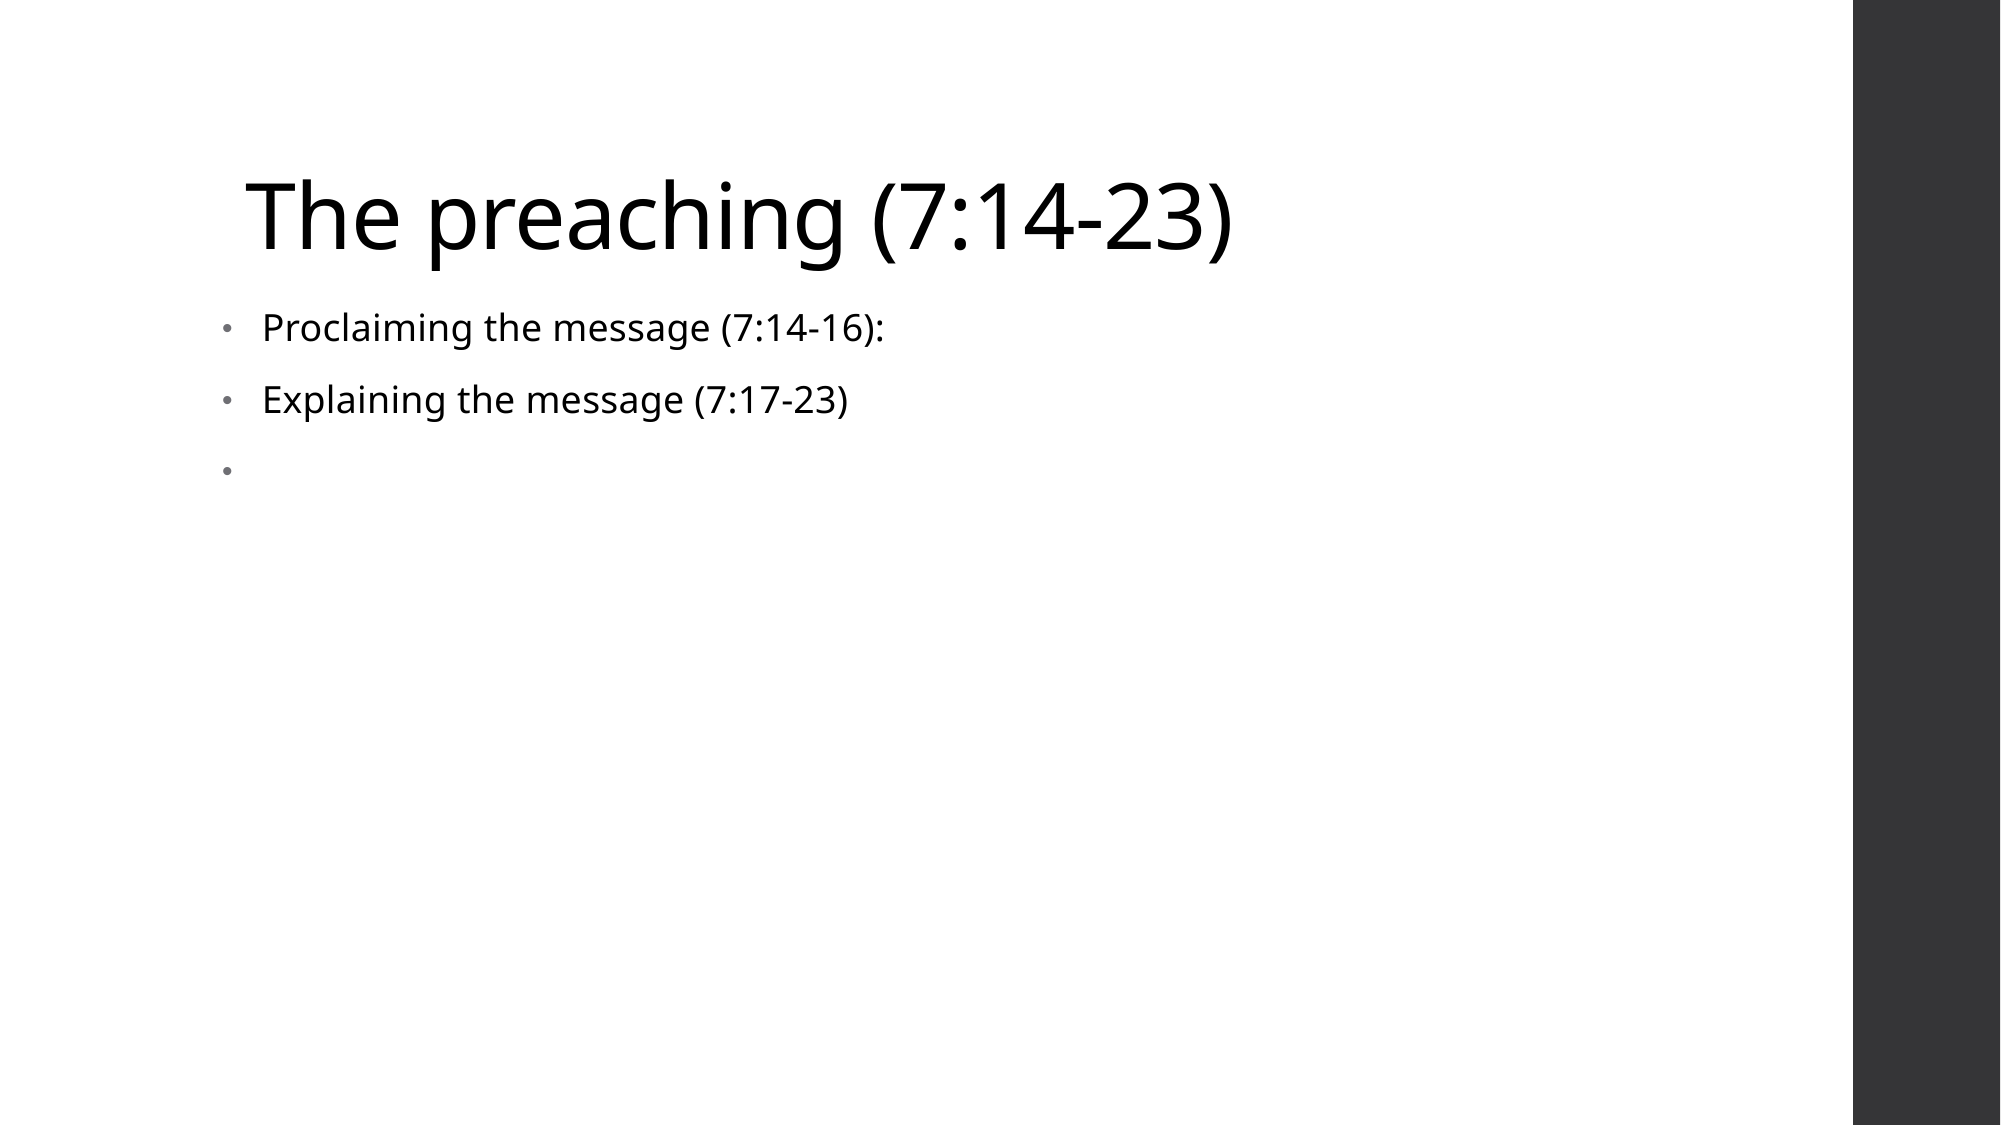

# The preaching (7:14-23)
 Proclaiming the message (7:14-16):
 Explaining the message (7:17-23)